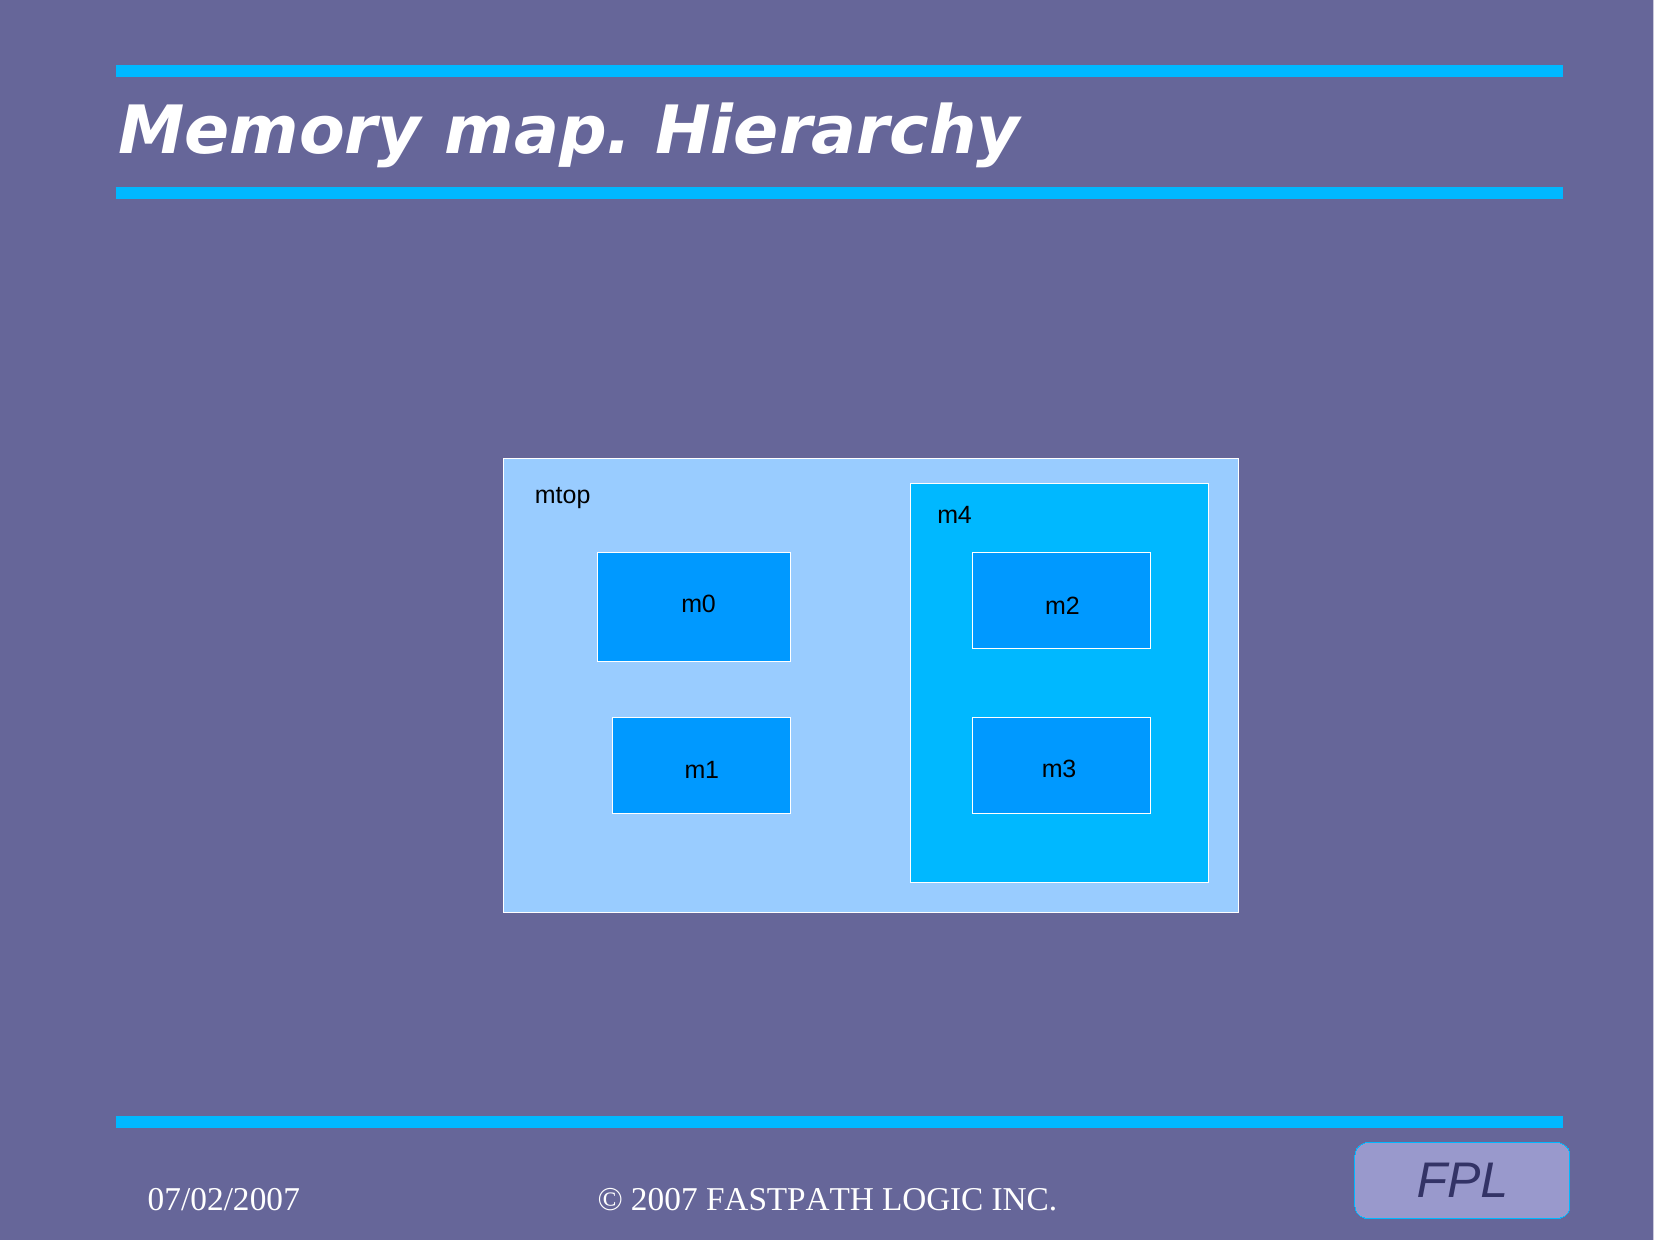

# Memory map. Hierarchy
mtop
m4
m0
m2
m3
m1
07/02/2007
© 2007 FASTPATH LOGIC INC.